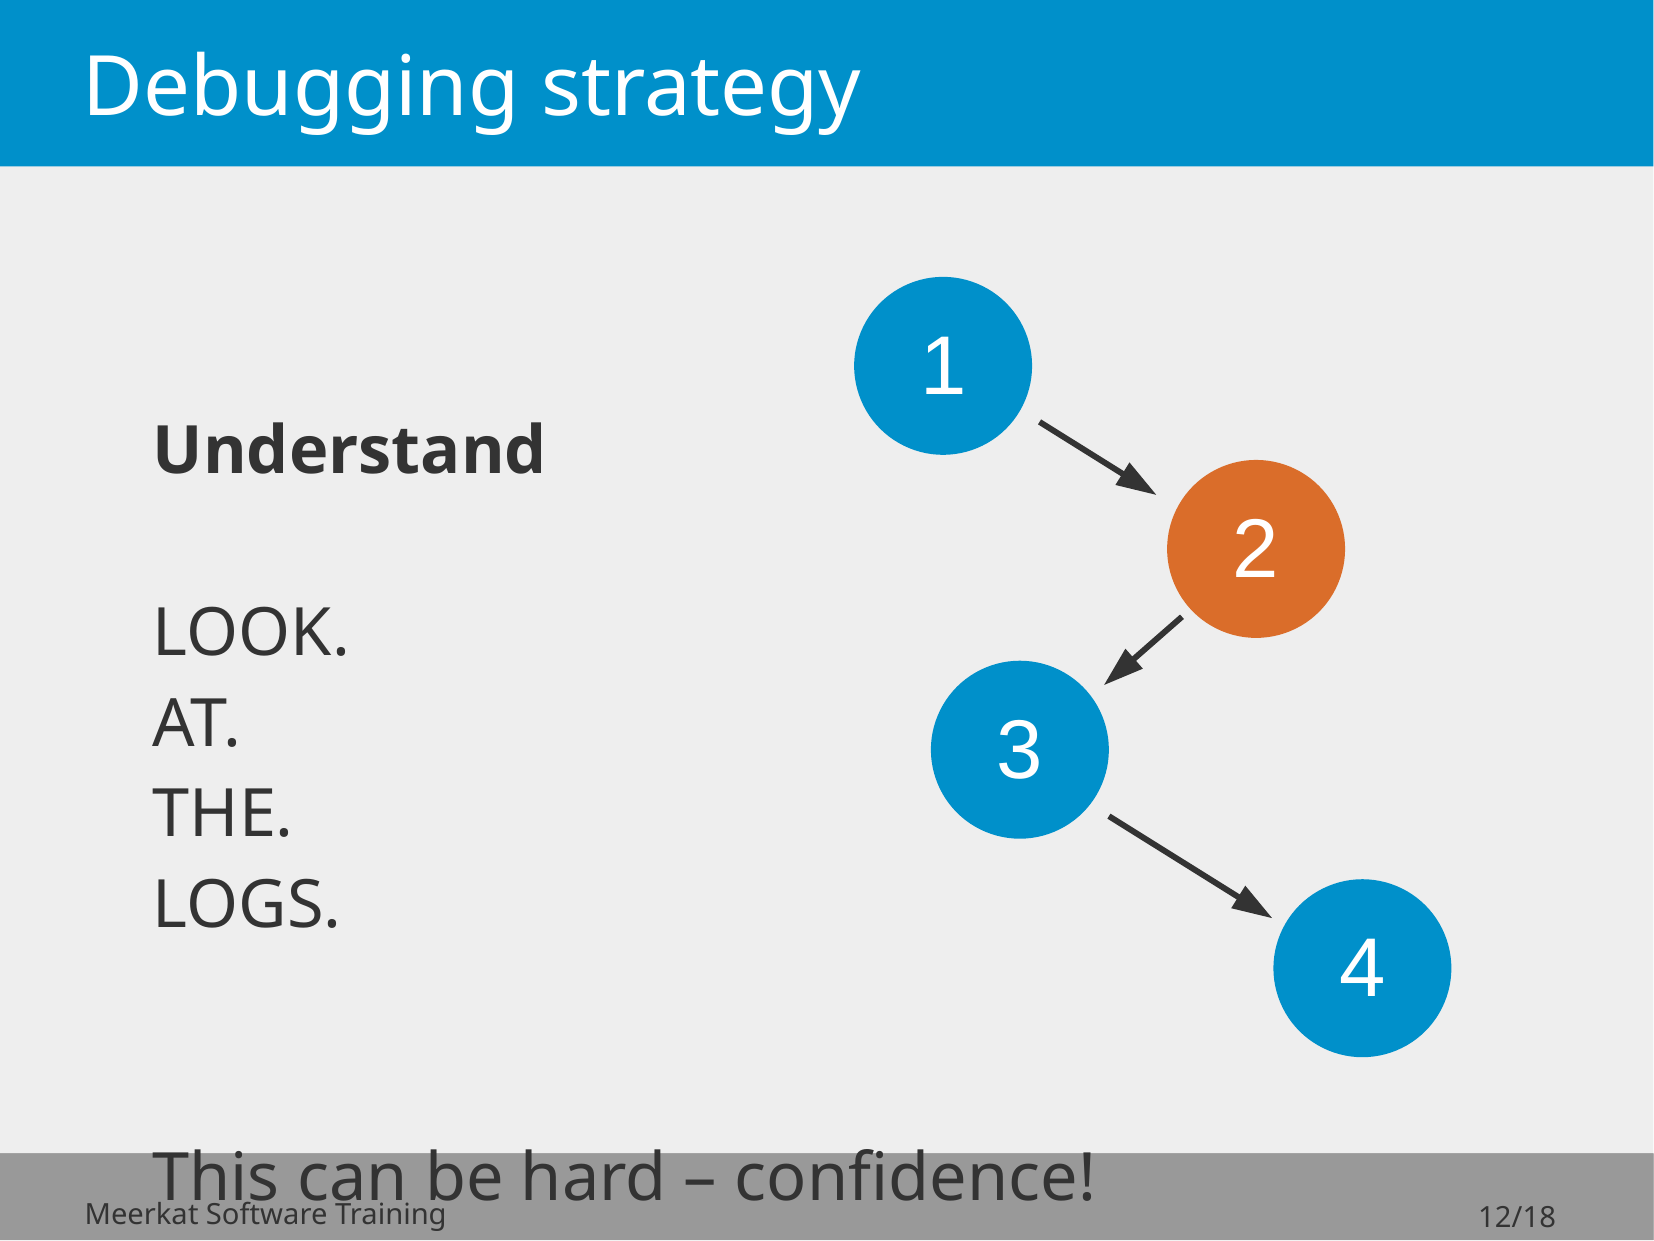

Debugging strategy
1
Understand
LOOK.
AT.
THE.
LOGS.
This can be hard – confidence!
2
3
4